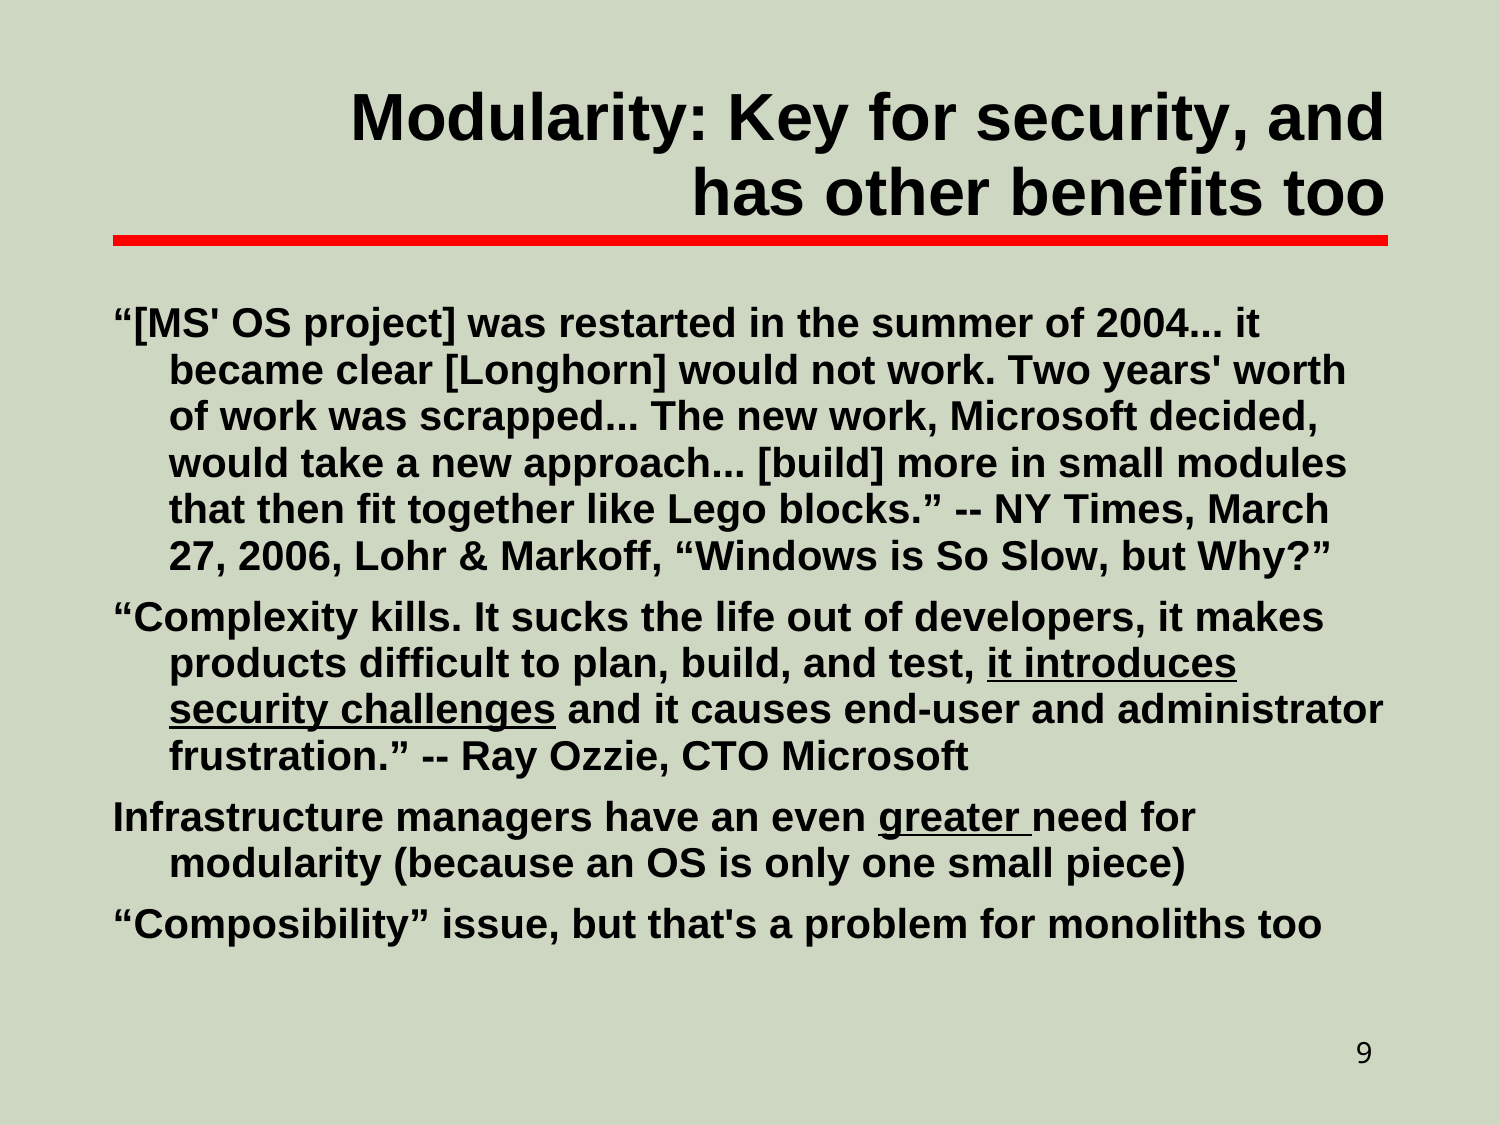

# Modularity: Key for security, and has other benefits too
“[MS' OS project] was restarted in the summer of 2004... it became clear [Longhorn] would not work. Two years' worth of work was scrapped... The new work, Microsoft decided, would take a new approach... [build] more in small modules that then fit together like Lego blocks.” -- NY Times, March 27, 2006, Lohr & Markoff, “Windows is So Slow, but Why?”
“Complexity kills. It sucks the life out of developers, it makes products difficult to plan, build, and test, it introduces security challenges and it causes end-user and administrator frustration.” -- Ray Ozzie, CTO Microsoft
Infrastructure managers have an even greater need for modularity (because an OS is only one small piece)
“Composibility” issue, but that's a problem for monoliths too